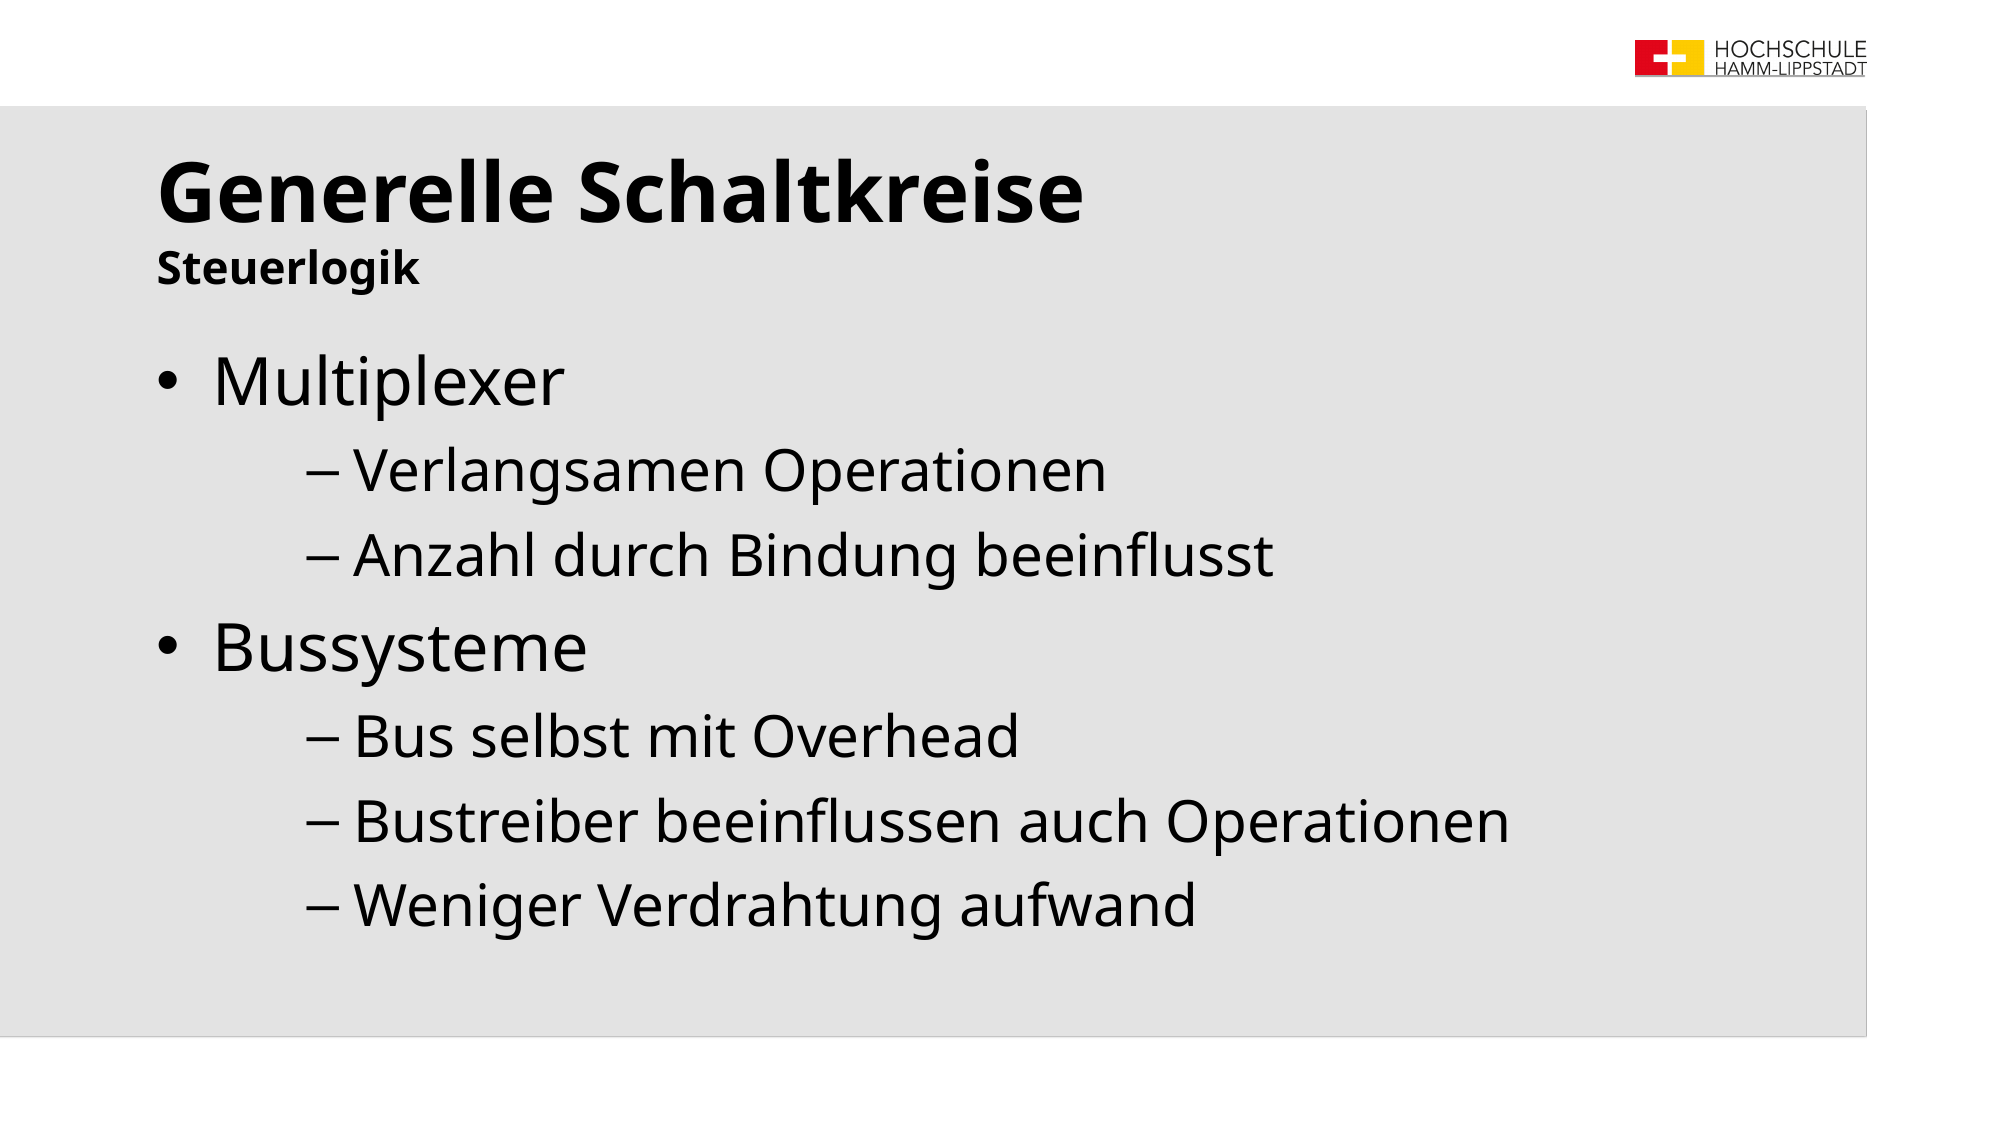

Generelle Schaltkreise
Steuerlogik
# Multiplexer
Verlangsamen Operationen
Anzahl durch Bindung beeinflusst
Bussysteme
Bus selbst mit Overhead
Bustreiber beeinflussen auch Operationen
Weniger Verdrahtung aufwand